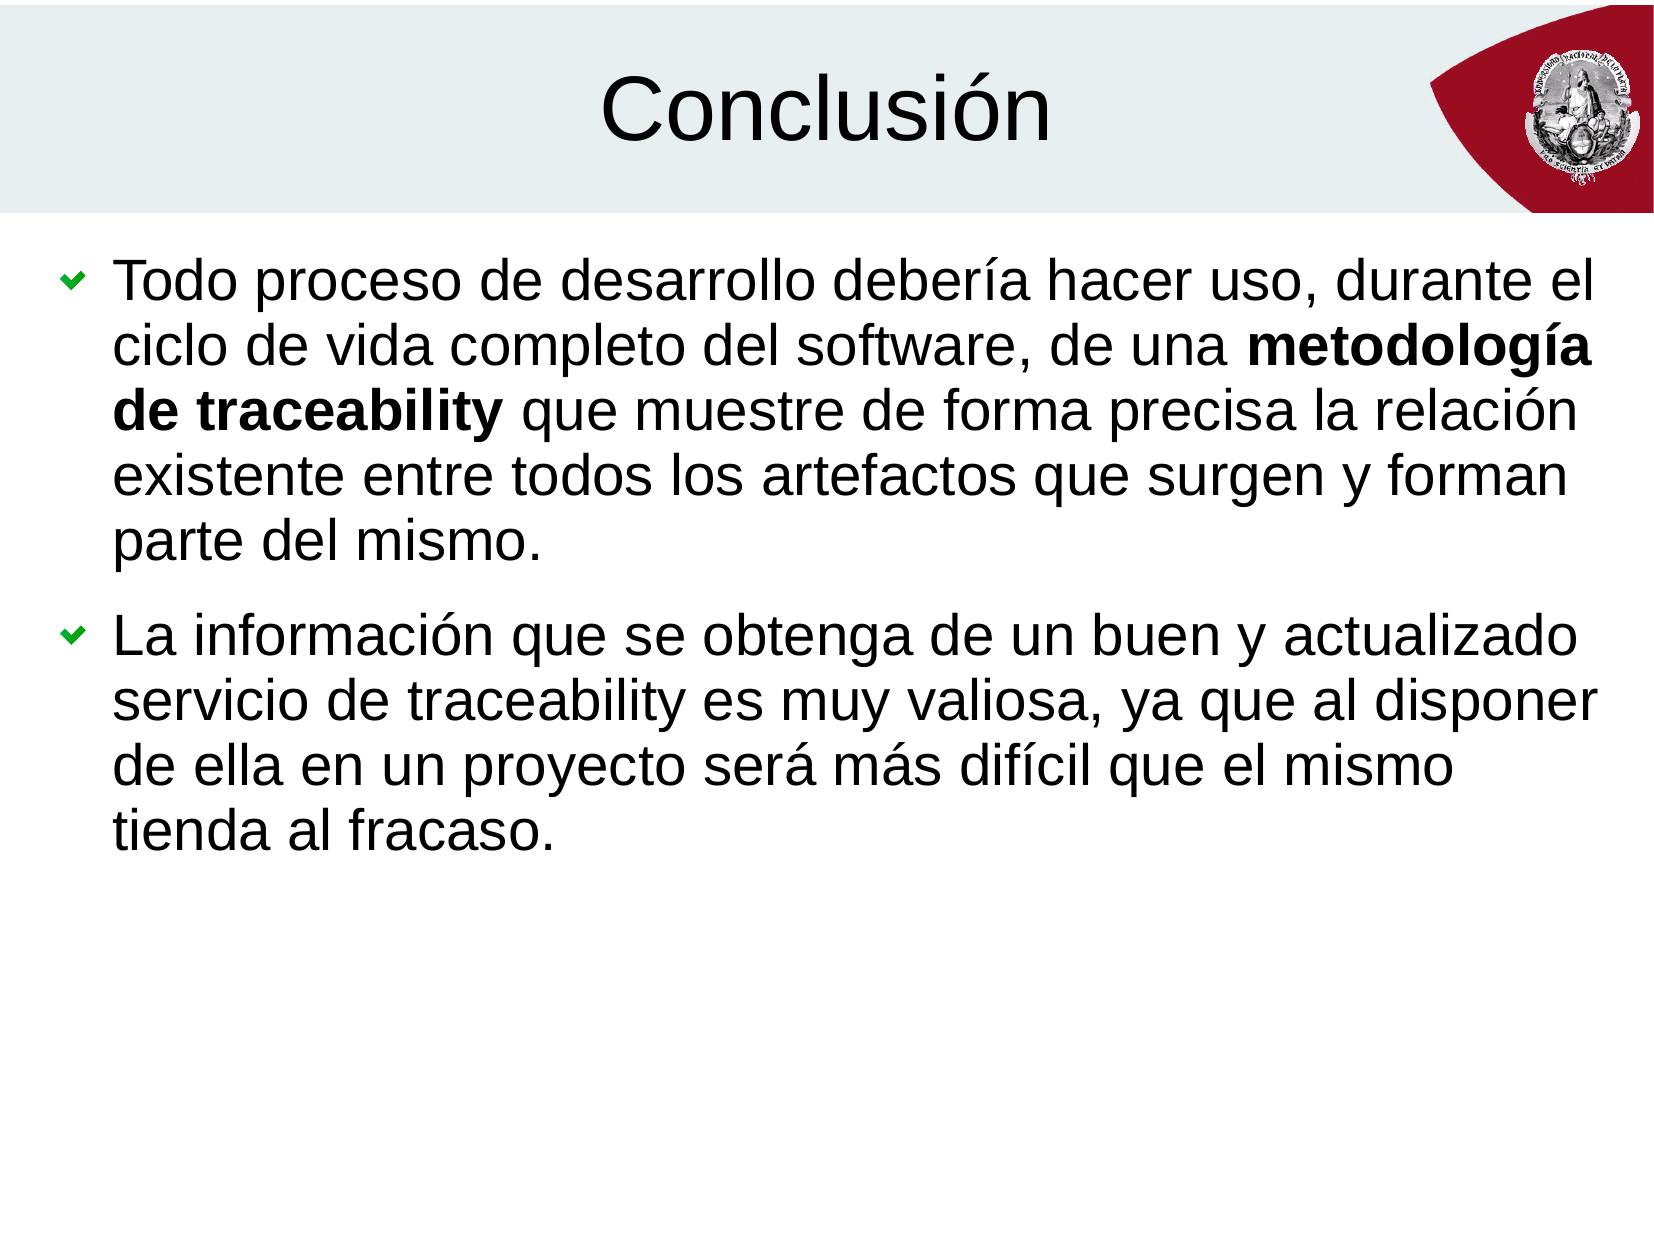

# Conclusión
Todo proceso de desarrollo debería hacer uso, durante el ciclo de vida completo del software, de una metodología de traceability que muestre de forma precisa la relación existente entre todos los artefactos que surgen y forman parte del mismo.
La información que se obtenga de un buen y actualizado servicio de traceability es muy valiosa, ya que al disponer de ella en un proyecto será más difícil que el mismo tienda al fracaso.